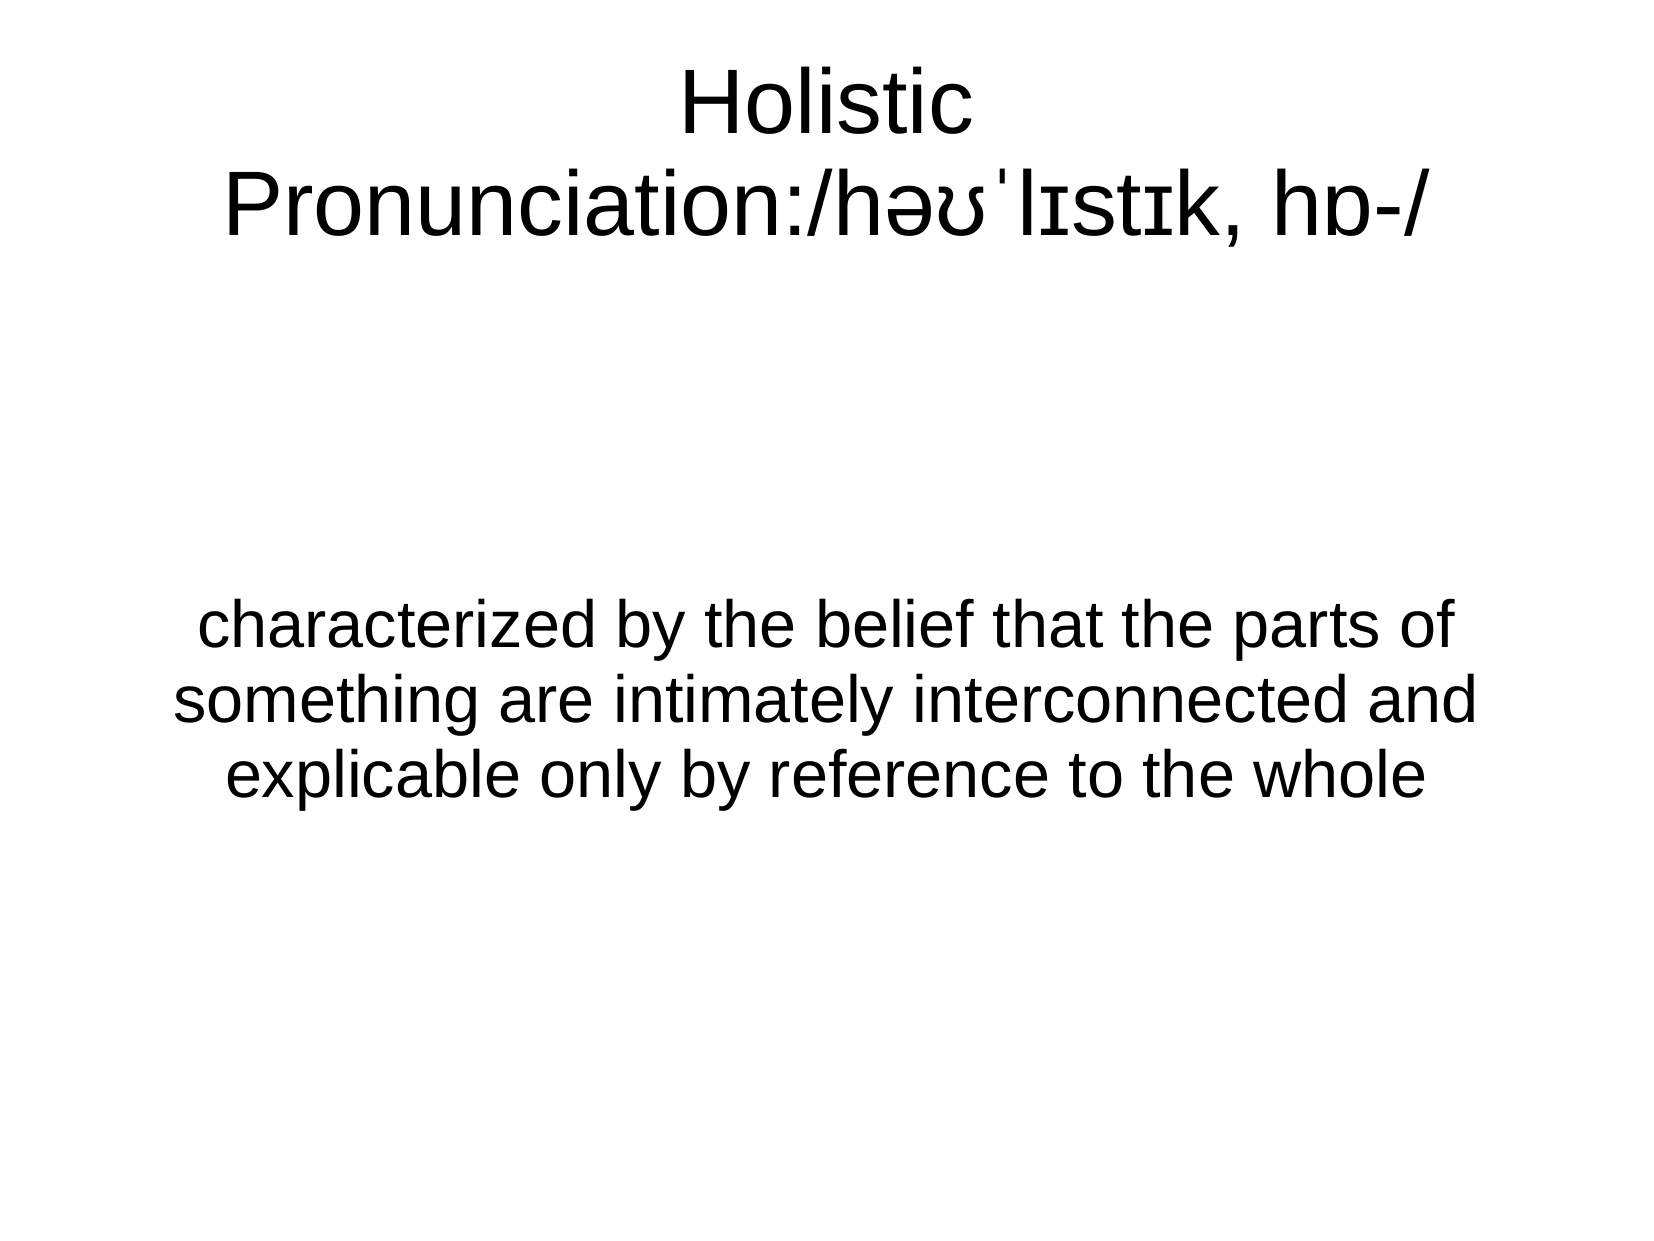

# Holistic Pronunciation:/həʊˈlɪstɪk, hɒ-/
characterized by the belief that the parts of something are intimately interconnected and explicable only by reference to the whole